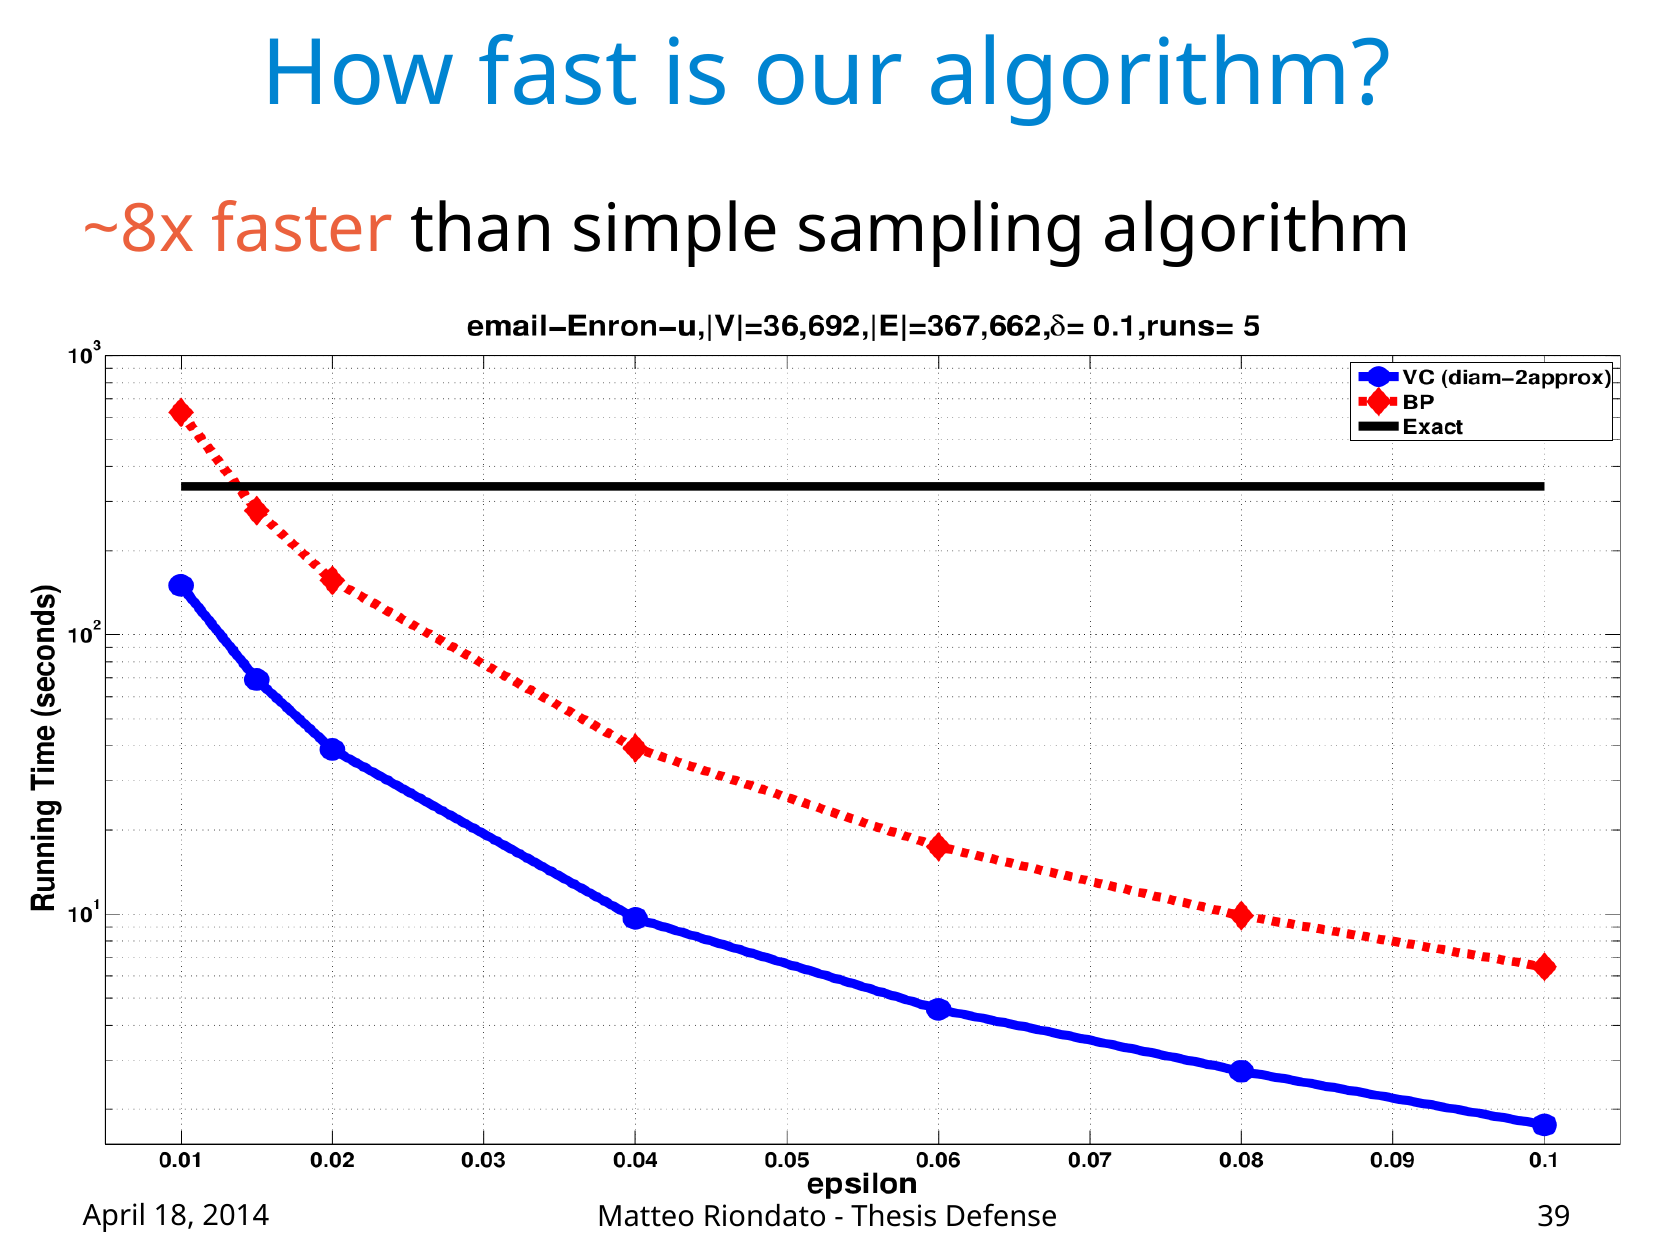

# How fast is our algorithm?
~8x faster than simple sampling algorithm
April 18, 2014
Matteo Riondato - Thesis Defense
39